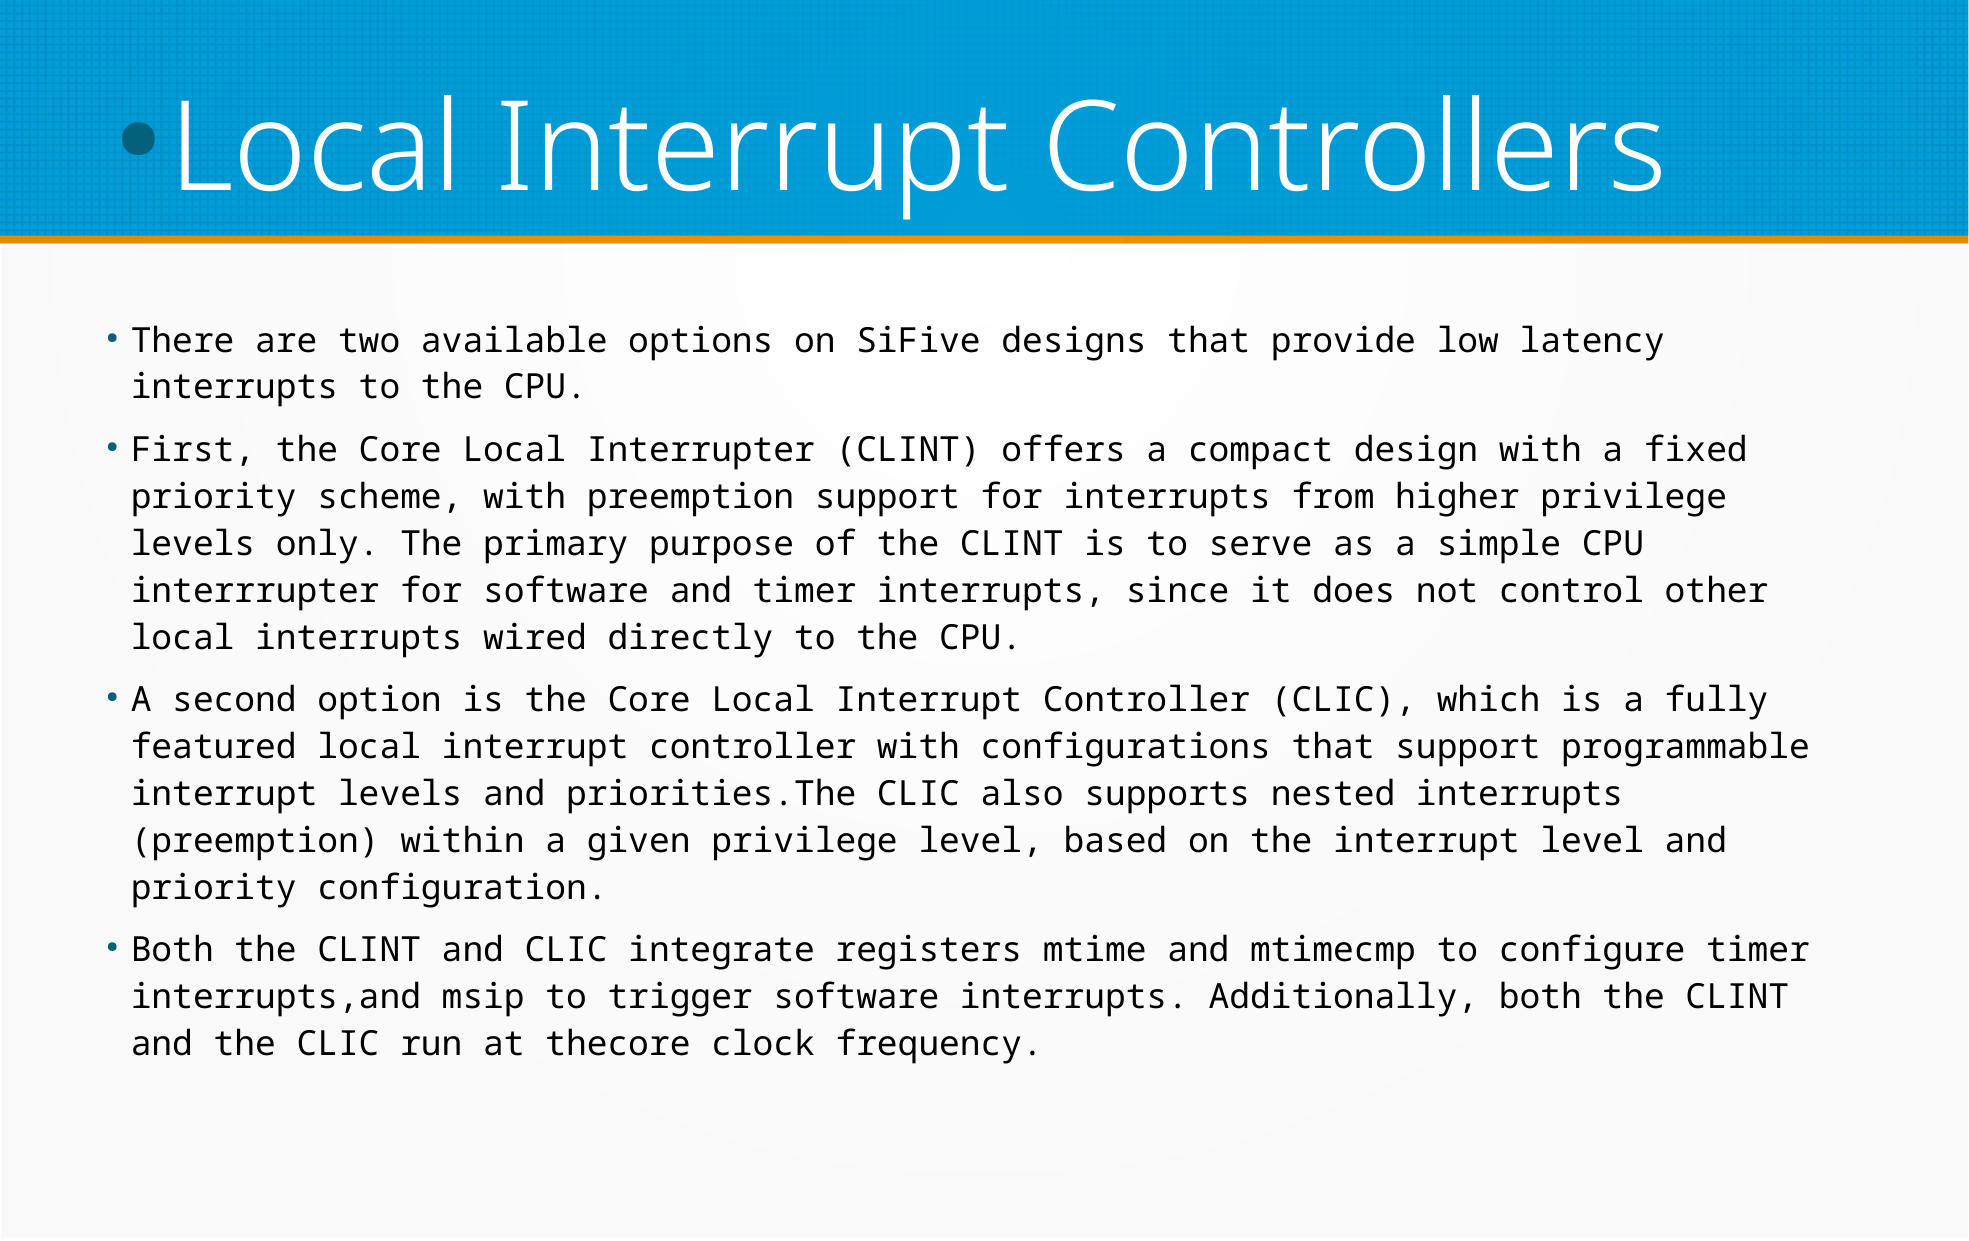

# Local Interrupt Controllers
There are two available options on SiFive designs that provide low latency interrupts to the CPU.
First, the Core Local Interrupter (CLINT) offers a compact design with a fixed priority scheme, with preemption support for interrupts from higher privilege levels only. The primary purpose of the CLINT is to serve as a simple CPU interrrupter for software and timer interrupts, since it does not control other local interrupts wired directly to the CPU.
A second option is the Core Local Interrupt Controller (CLIC), which is a fully featured local interrupt controller with configurations that support programmable interrupt levels and priorities.The CLIC also supports nested interrupts (preemption) within a given privilege level, based on the interrupt level and priority configuration.
Both the CLINT and CLIC integrate registers mtime and mtimecmp to configure timer interrupts,and msip to trigger software interrupts. Additionally, both the CLINT and the CLIC run at thecore clock frequency.